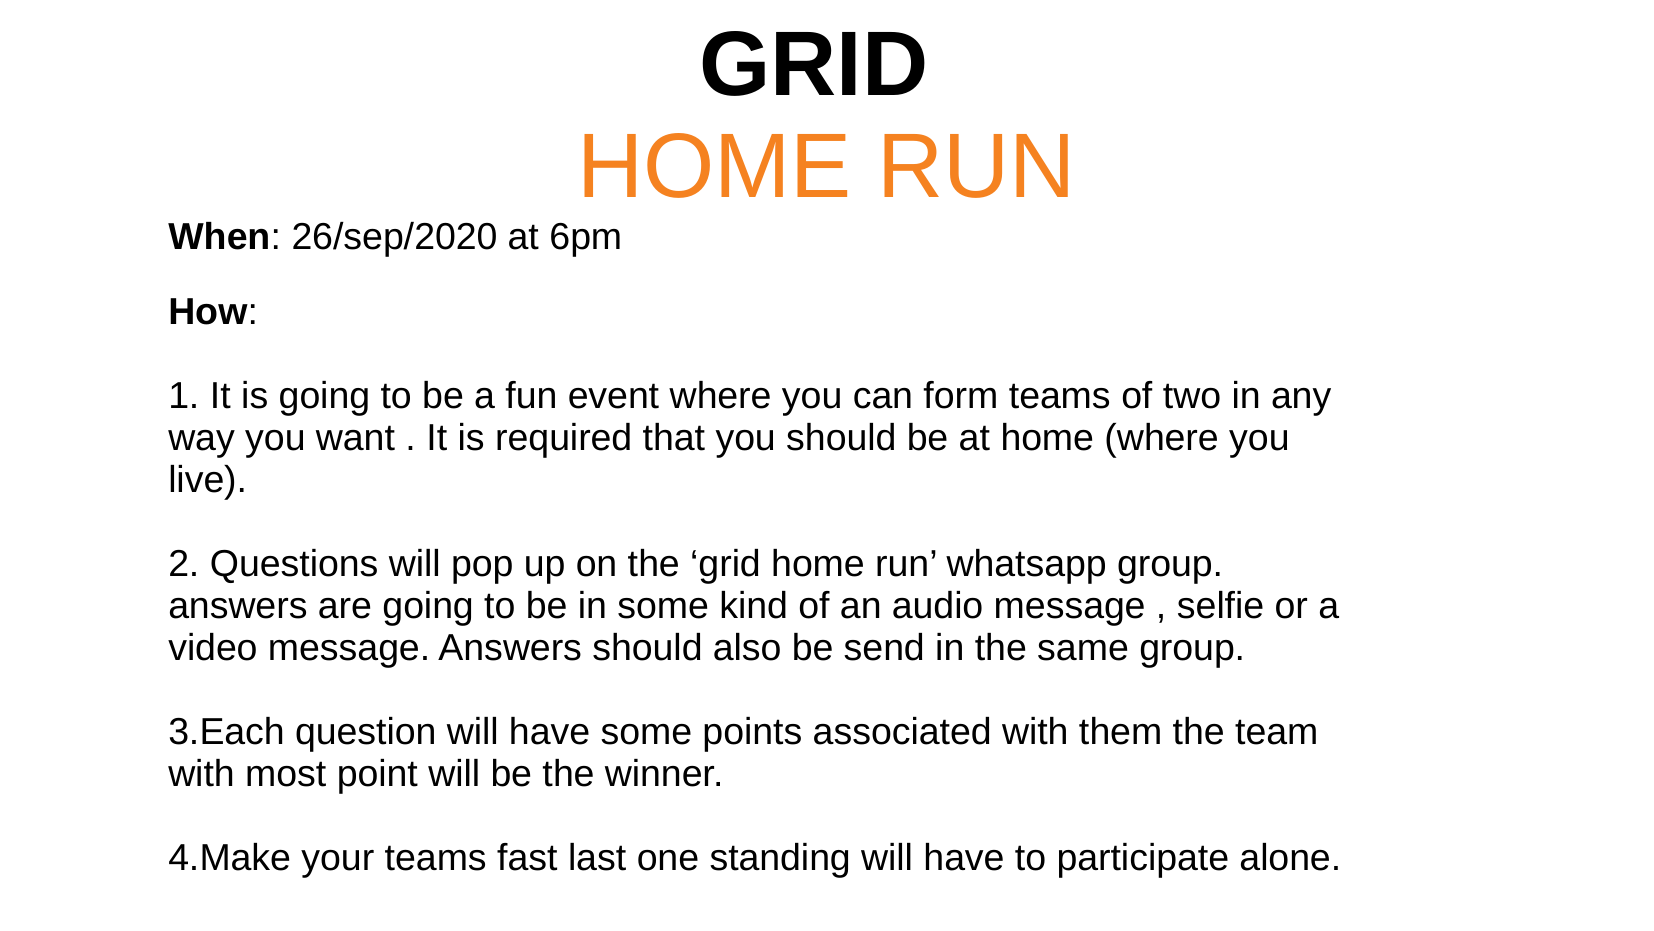

# GRID HOME RUN
When: 26/sep/2020 at 6pm
How:
1. It is going to be a fun event where you can form teams of two in any way you want . It is required that you should be at home (where you live).
2. Questions will pop up on the ‘grid home run’ whatsapp group. answers are going to be in some kind of an audio message , selfie or a video message. Answers should also be send in the same group.
3.Each question will have some points associated with them the team with most point will be the winner.
4.Make your teams fast last one standing will have to participate alone.